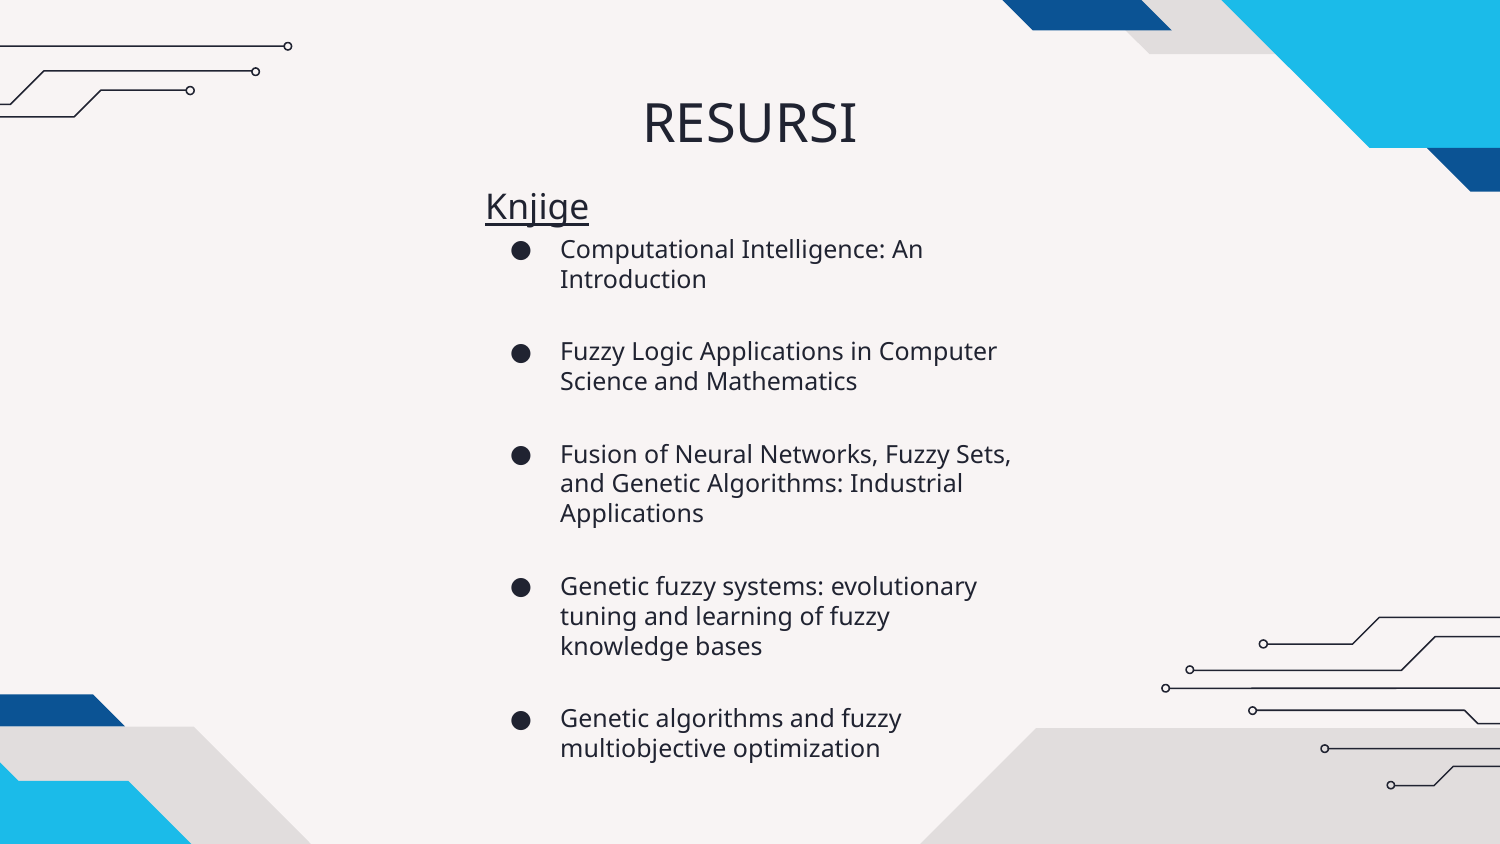

# RESURSI
Knjige
Computational Intelligence: An Introduction
Fuzzy Logic Applications in Computer Science and Mathematics
Fusion of Neural Networks, Fuzzy Sets, and Genetic Algorithms: Industrial Applications
Genetic fuzzy systems: evolutionary tuning and learning of fuzzy knowledge bases
Genetic algorithms and fuzzy multiobjective optimization